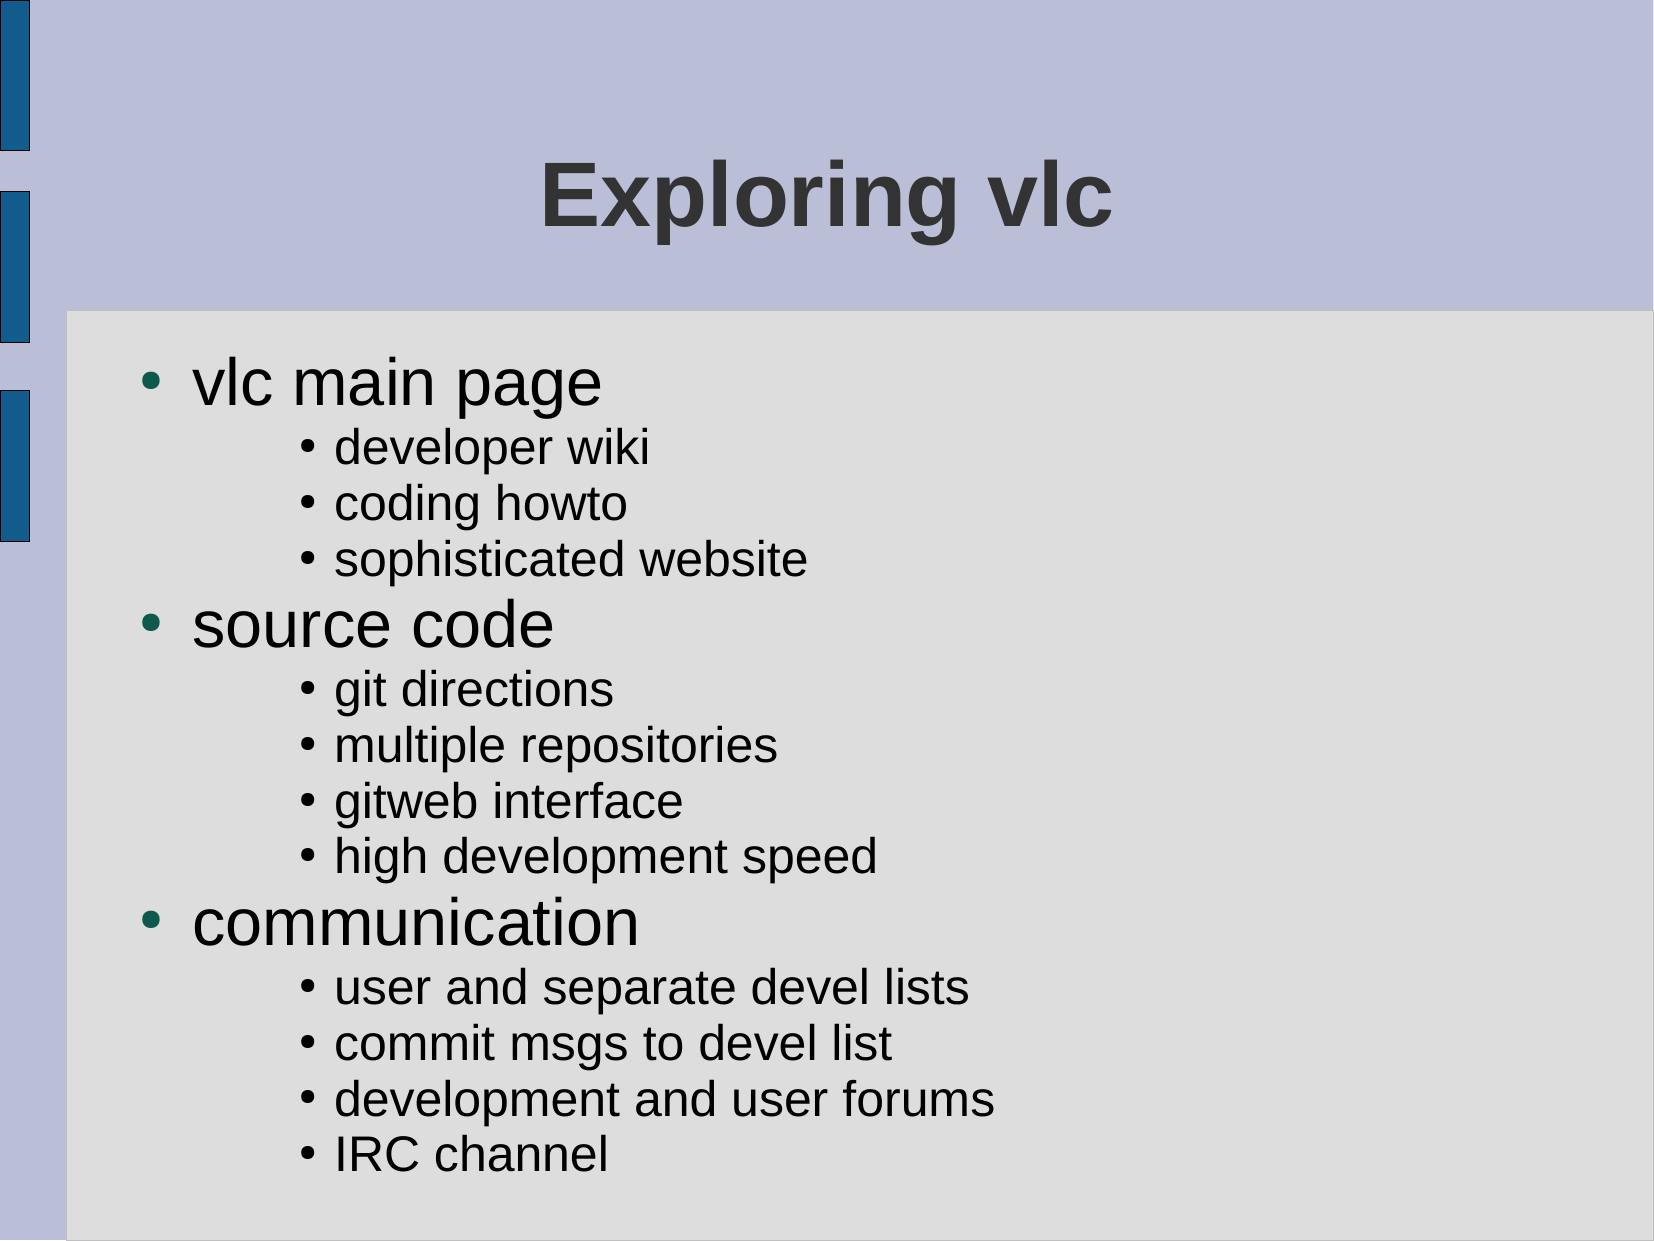

# Exploring vlc
vlc main page
developer wiki
coding howto
sophisticated website
source code
git directions
multiple repositories
gitweb interface
high development speed
communication
user and separate devel lists
commit msgs to devel list
development and user forums
IRC channel